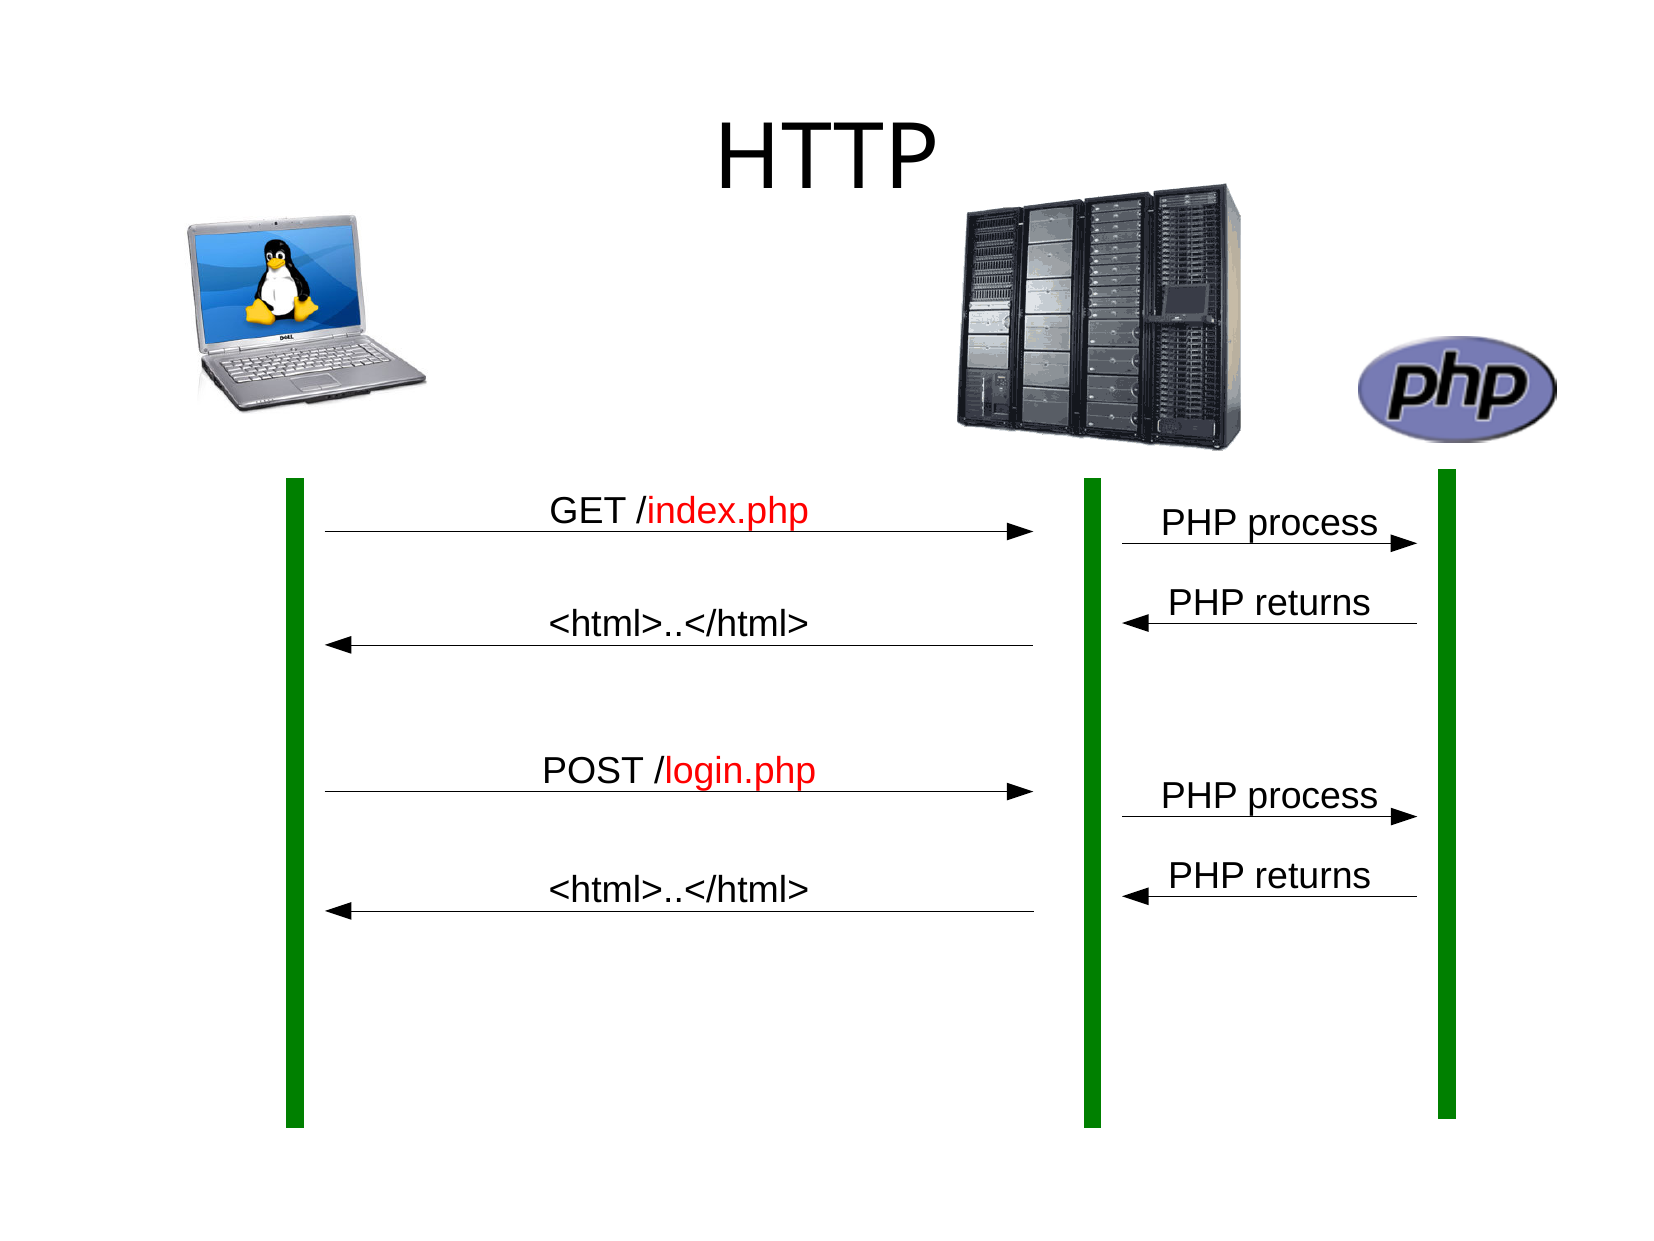

# HTTP
GET /index.php
PHP process
PHP returns
<html>..</html>
POST /login.php
PHP process
PHP returns
<html>..</html>